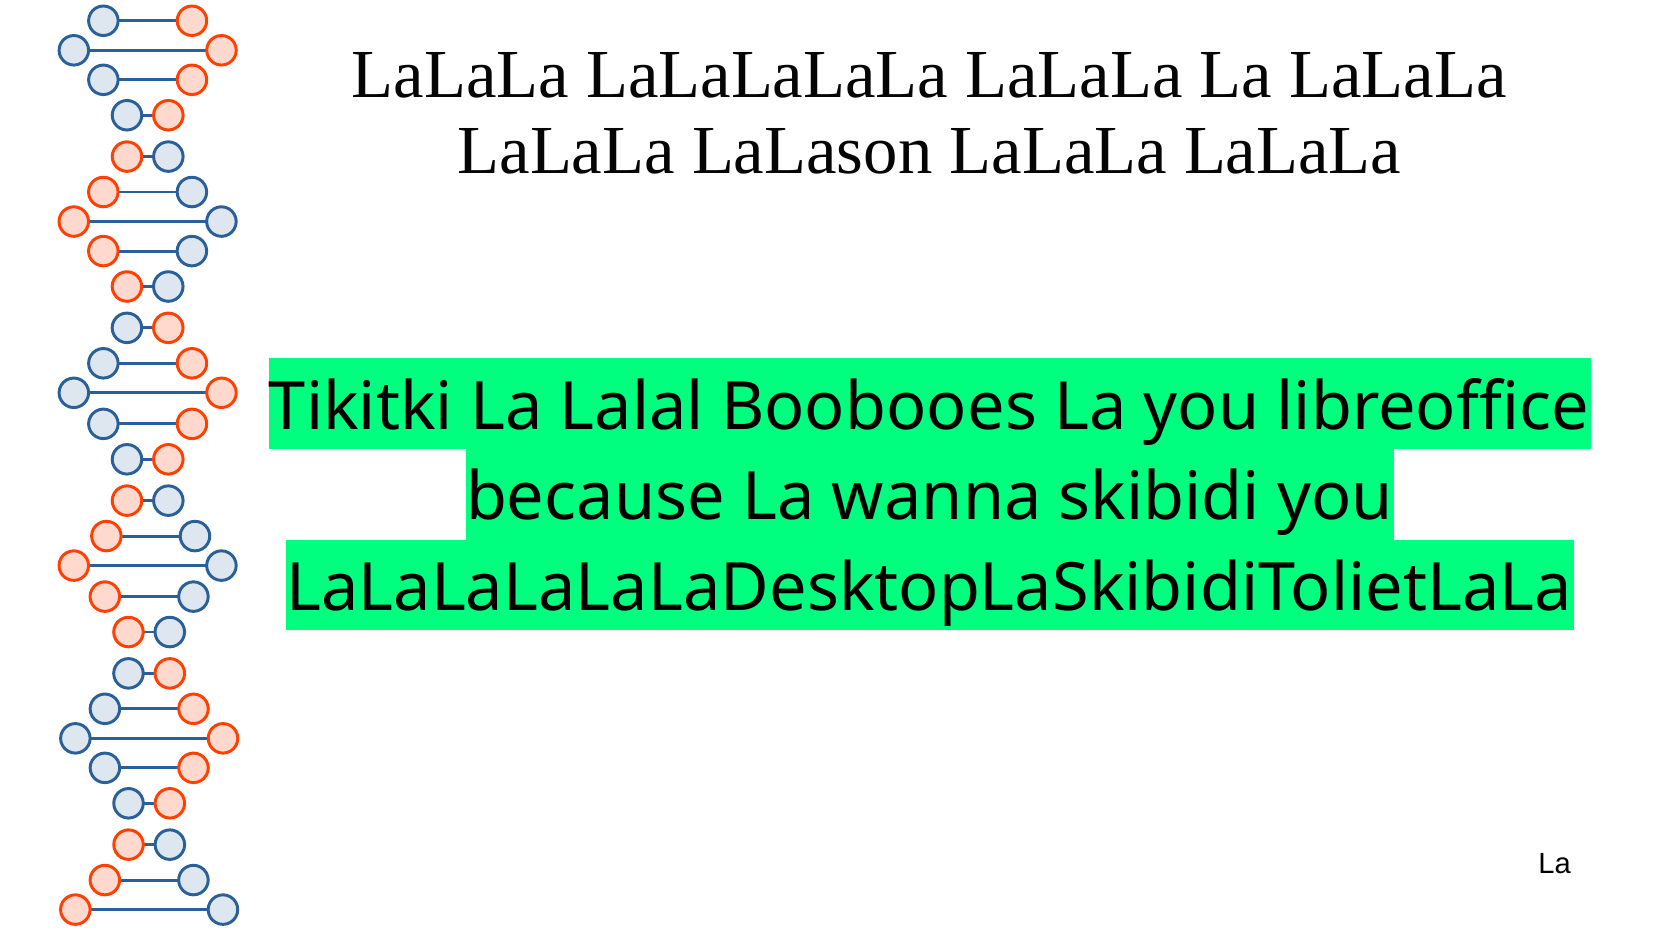

# LaLaLa LaLaLaLaLa LaLaLa La LaLaLa LaLaLa LaLason LaLaLa LaLaLa
Tikitki La Lalal Boobooes La you libreoffice because La wanna skibidi you LaLaLaLaLaLaDesktopLaSkibidiTolietLaLa
25